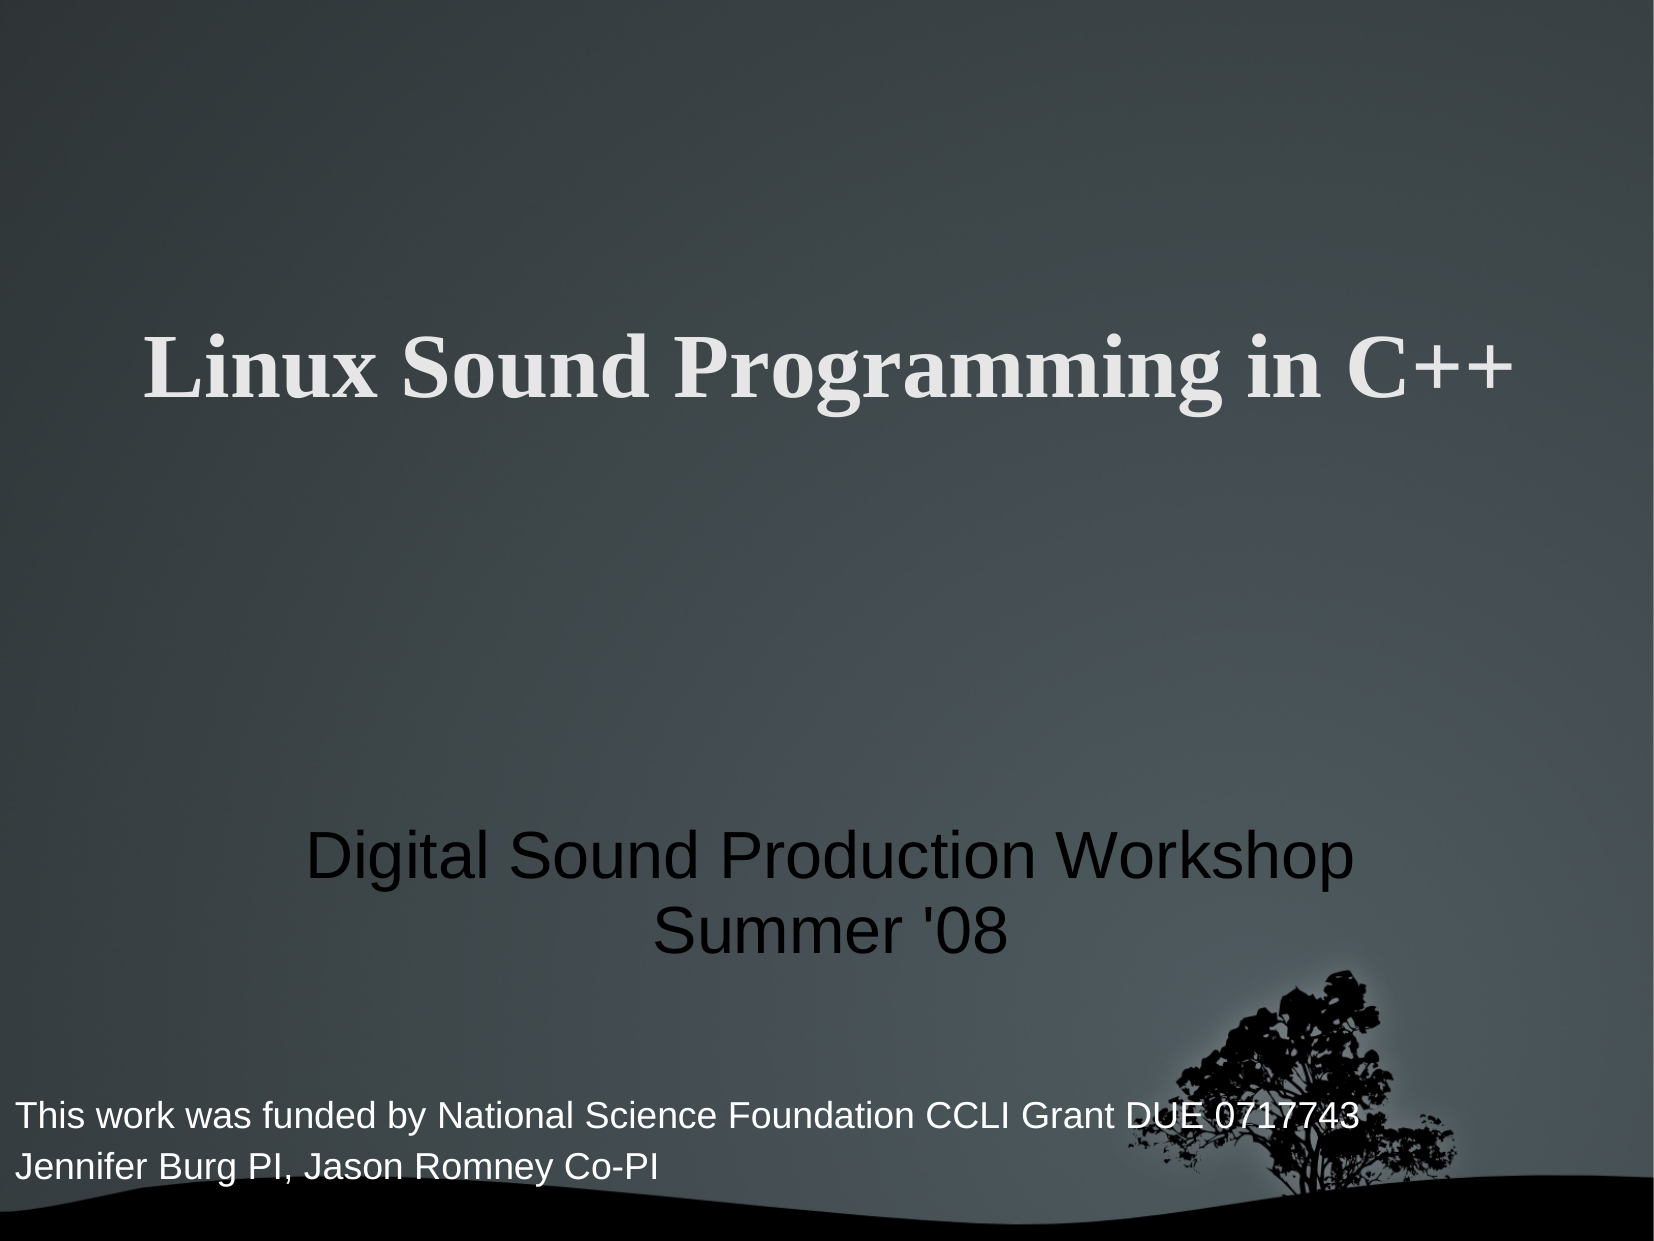

# Linux Sound Programming in C++
Digital Sound Production Workshop
Summer '08
This work was funded by National Science Foundation CCLI Grant DUE 0717743
Jennifer Burg PI, Jason Romney Co-PI